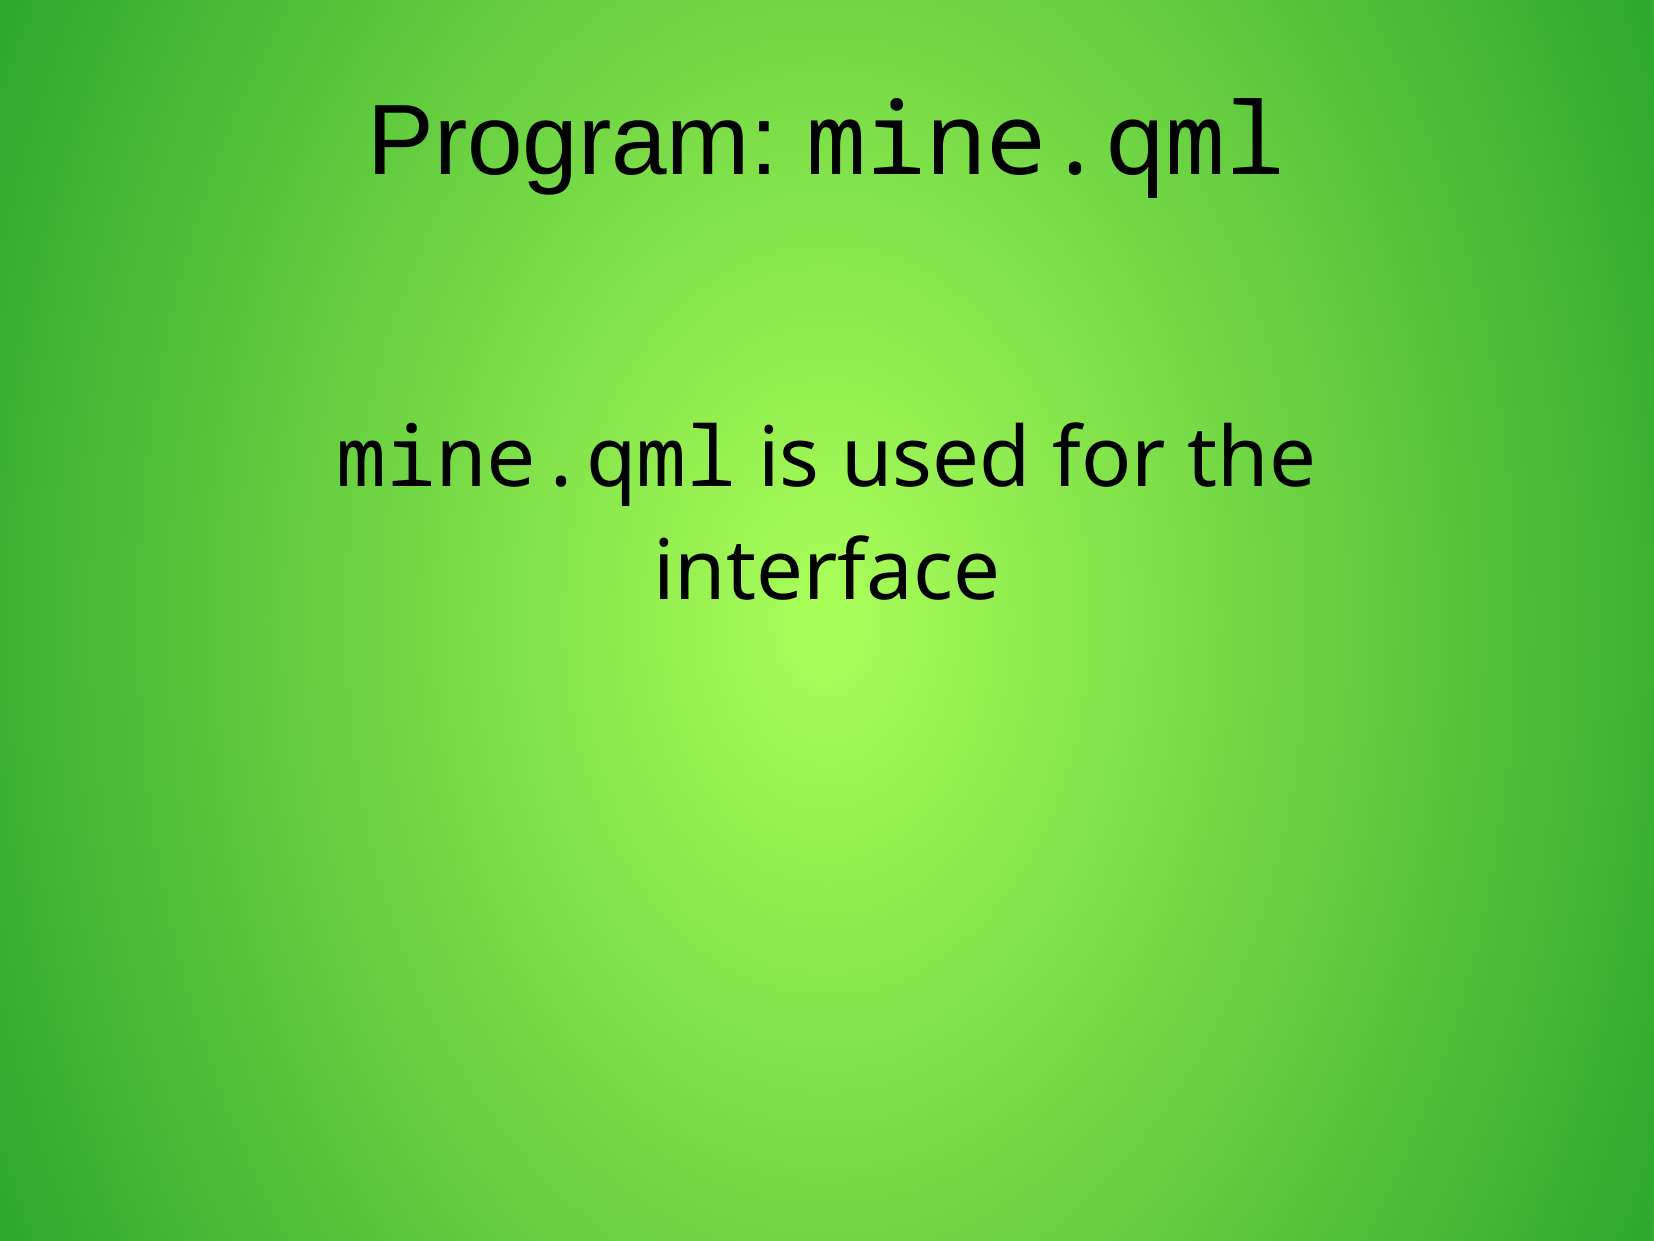

Program: mine.qml
mine.qml is used for the interface